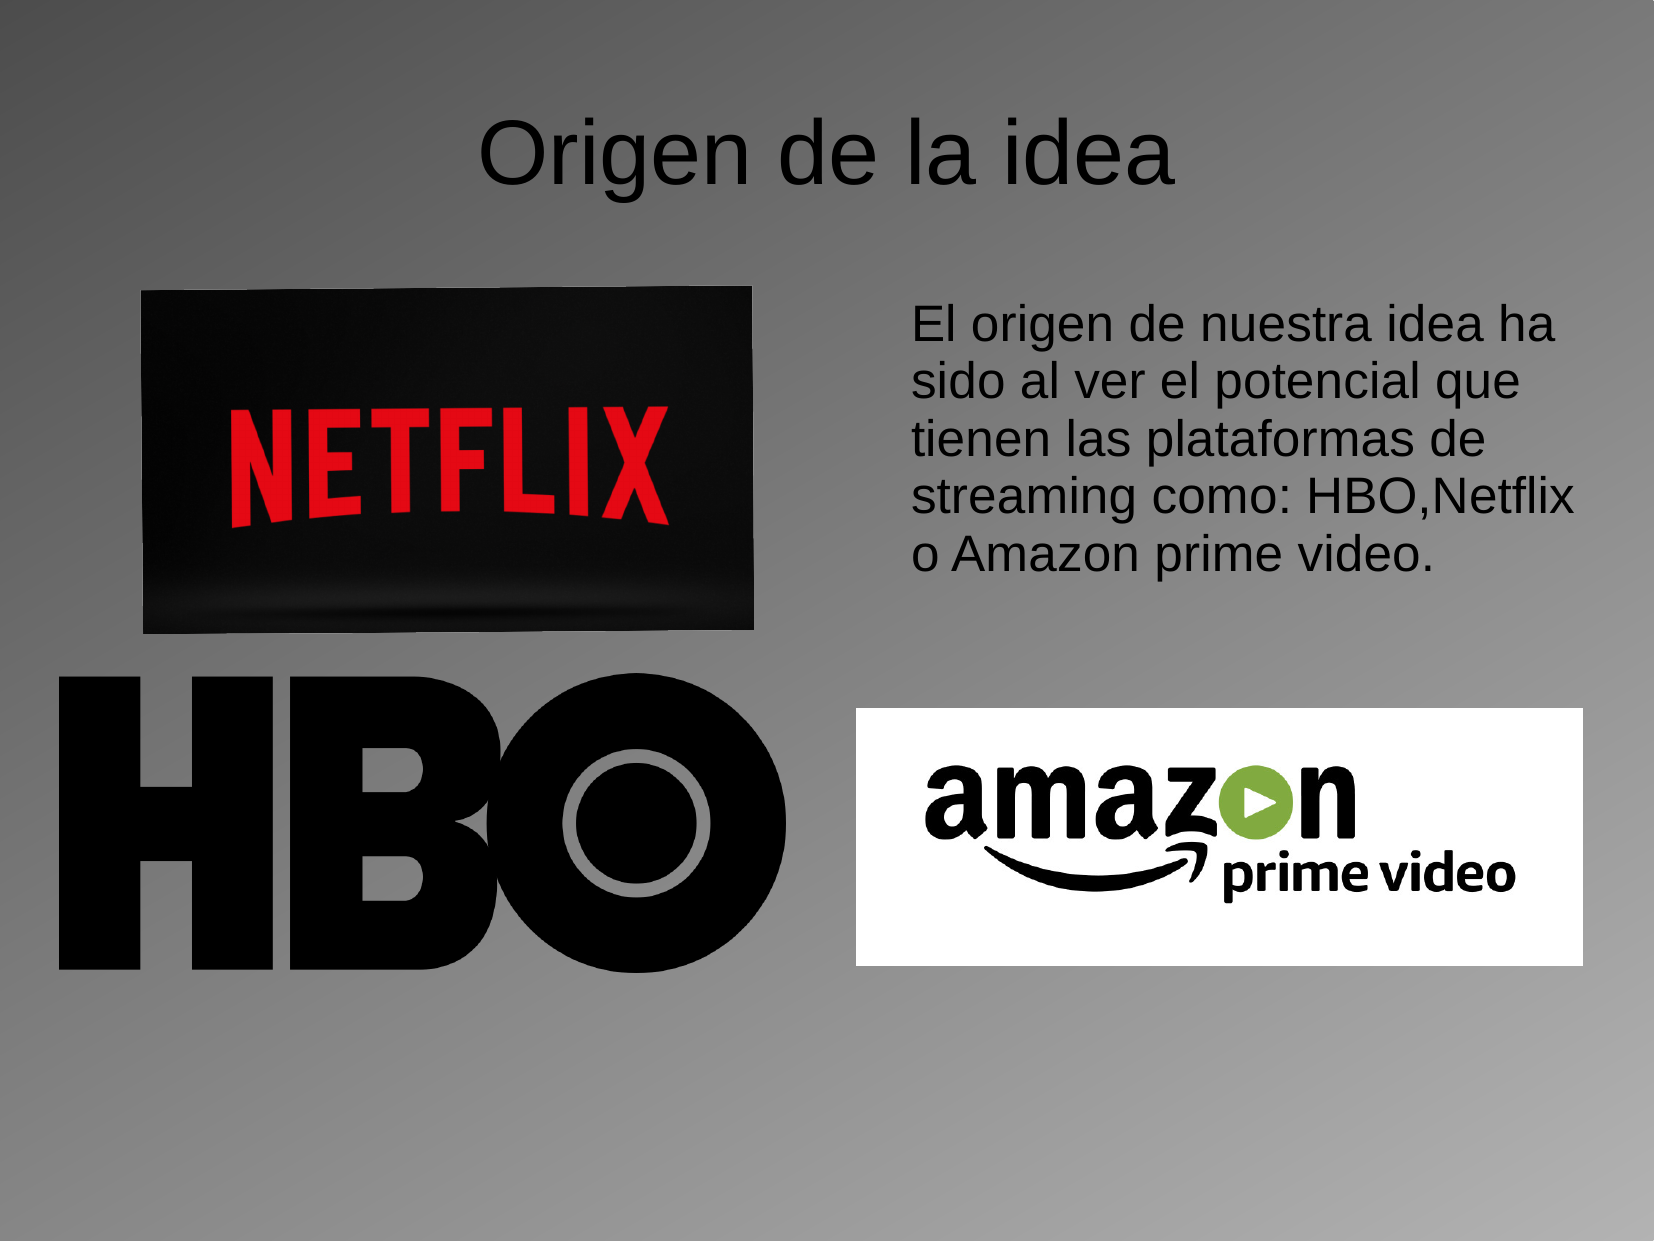

# Origen de la idea
El origen de nuestra idea ha sido al ver el potencial que tienen las plataformas de streaming como: HBO,Netflix o Amazon prime video.